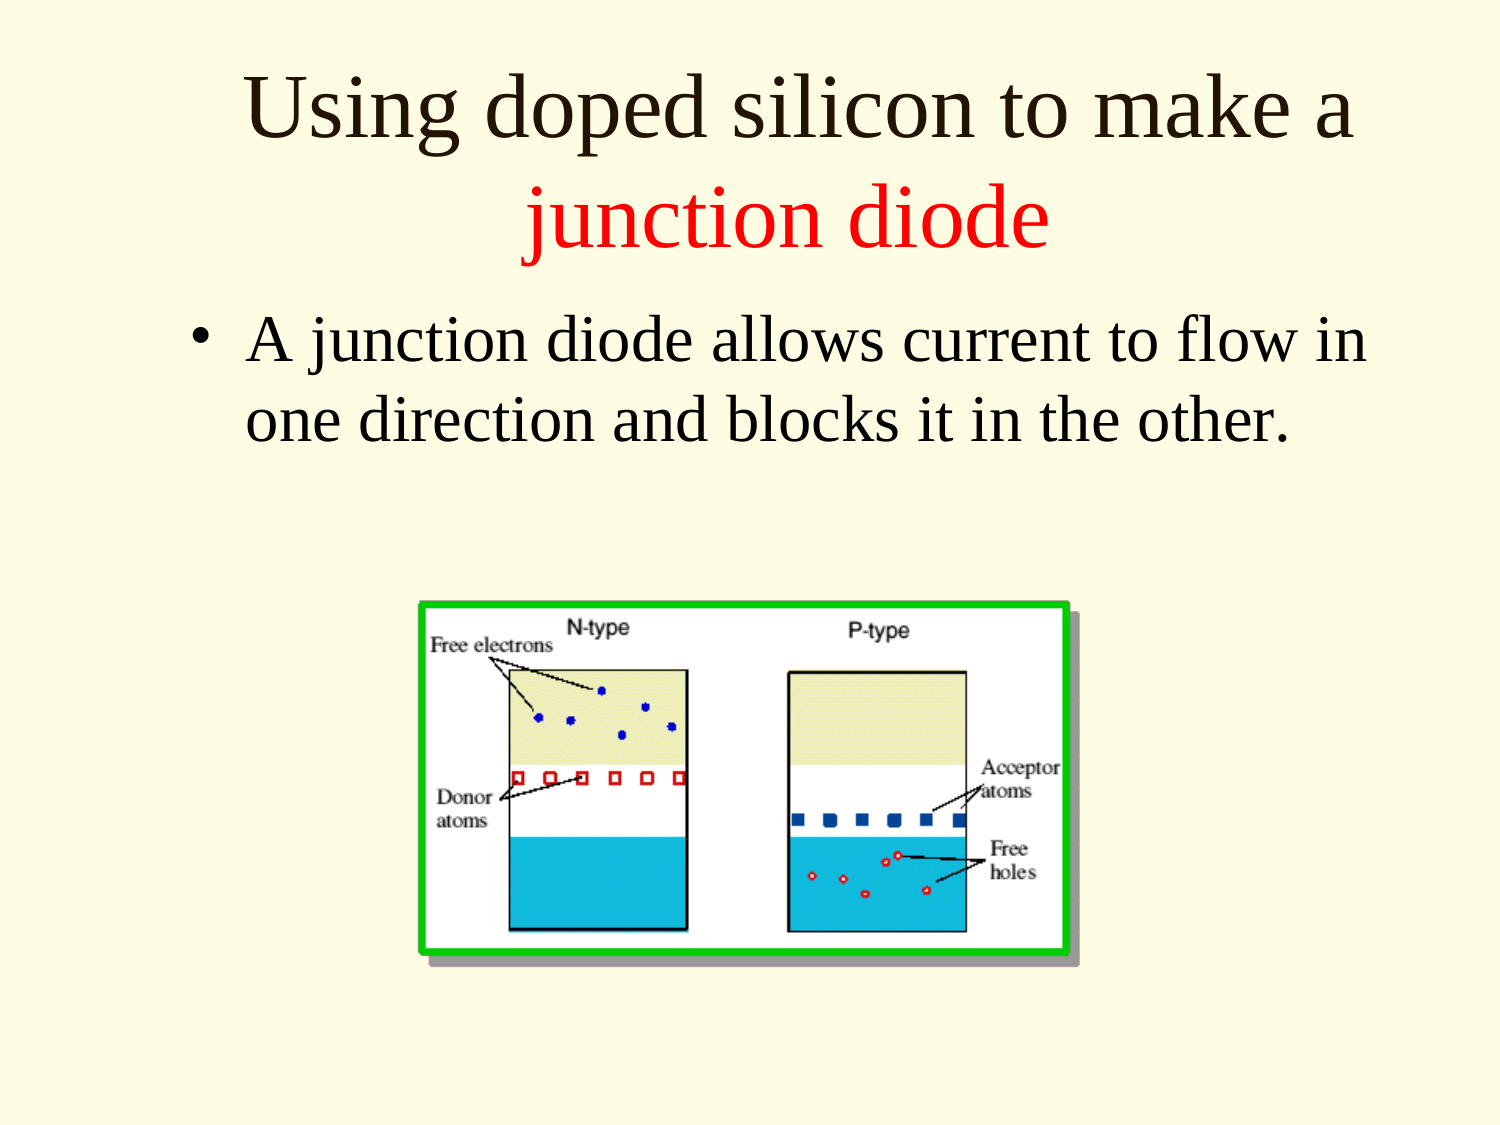

# Using doped silicon to make a junction diode
A junction diode allows current to flow in one direction and blocks it in the other.